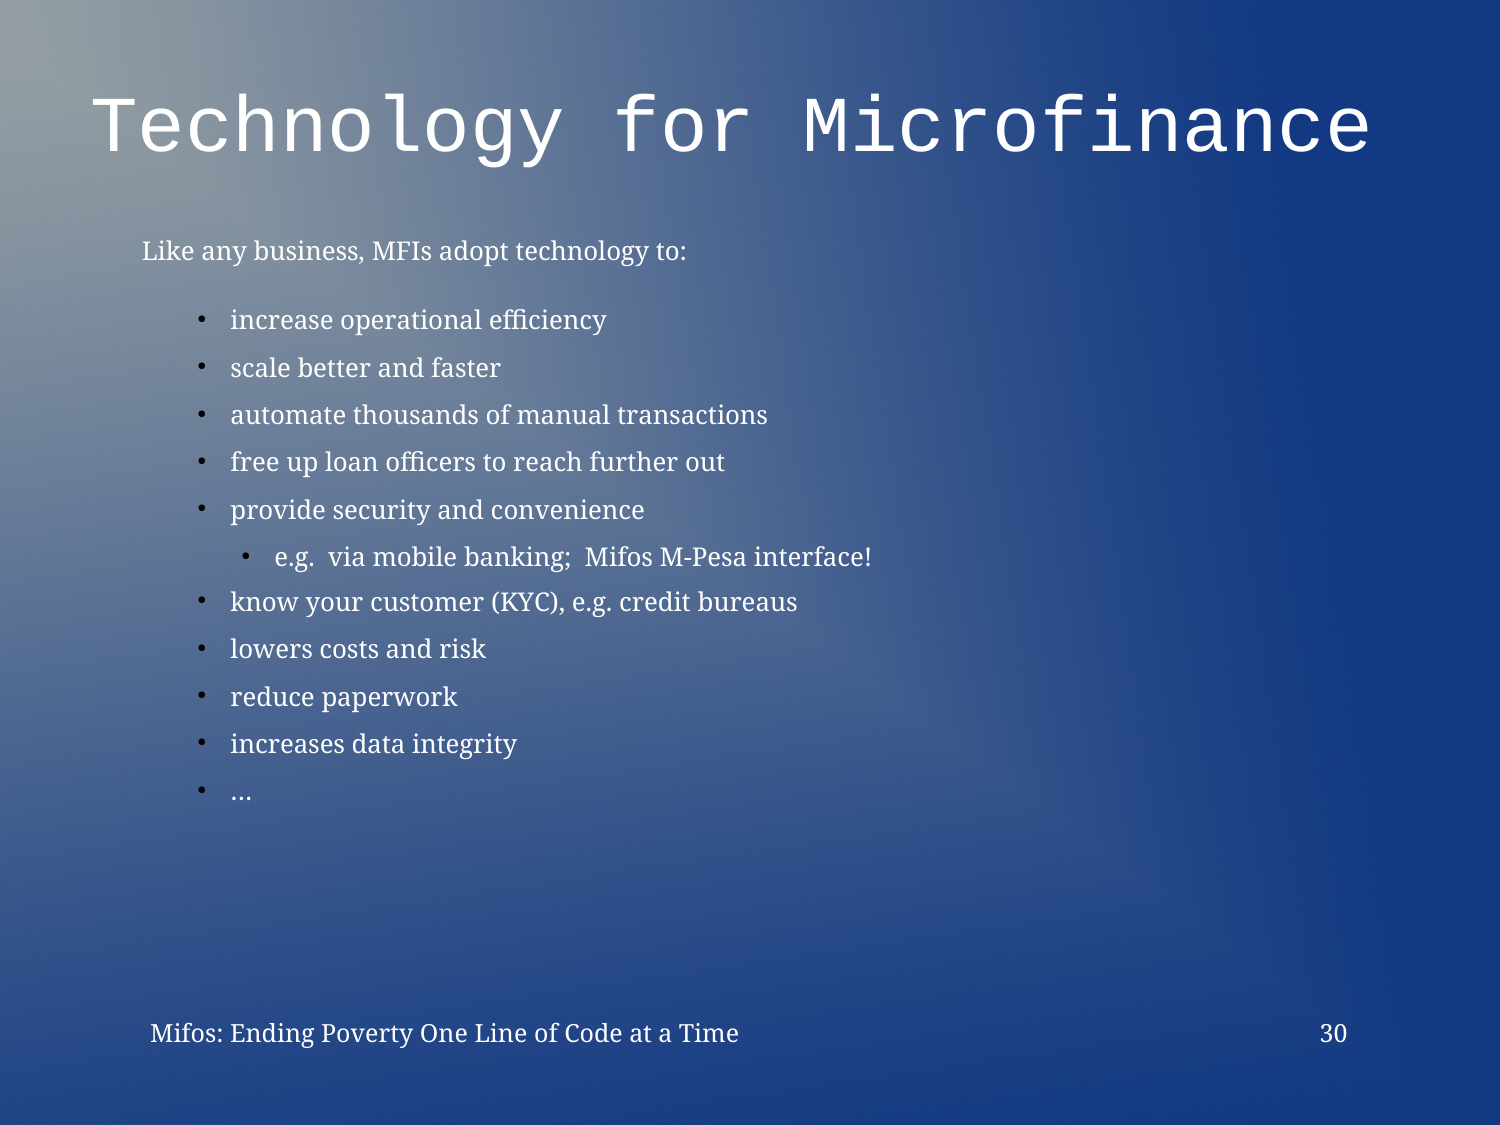

Technology for Microfinance
# Like any business, MFIs adopt technology to:
increase operational efficiency
scale better and faster
automate thousands of manual transactions
free up loan officers to reach further out
provide security and convenience
e.g. via mobile banking; Mifos M-Pesa interface!
know your customer (KYC), e.g. credit bureaus
lowers costs and risk
reduce paperwork
increases data integrity
…
Mifos: Ending Poverty One Line of Code at a Time